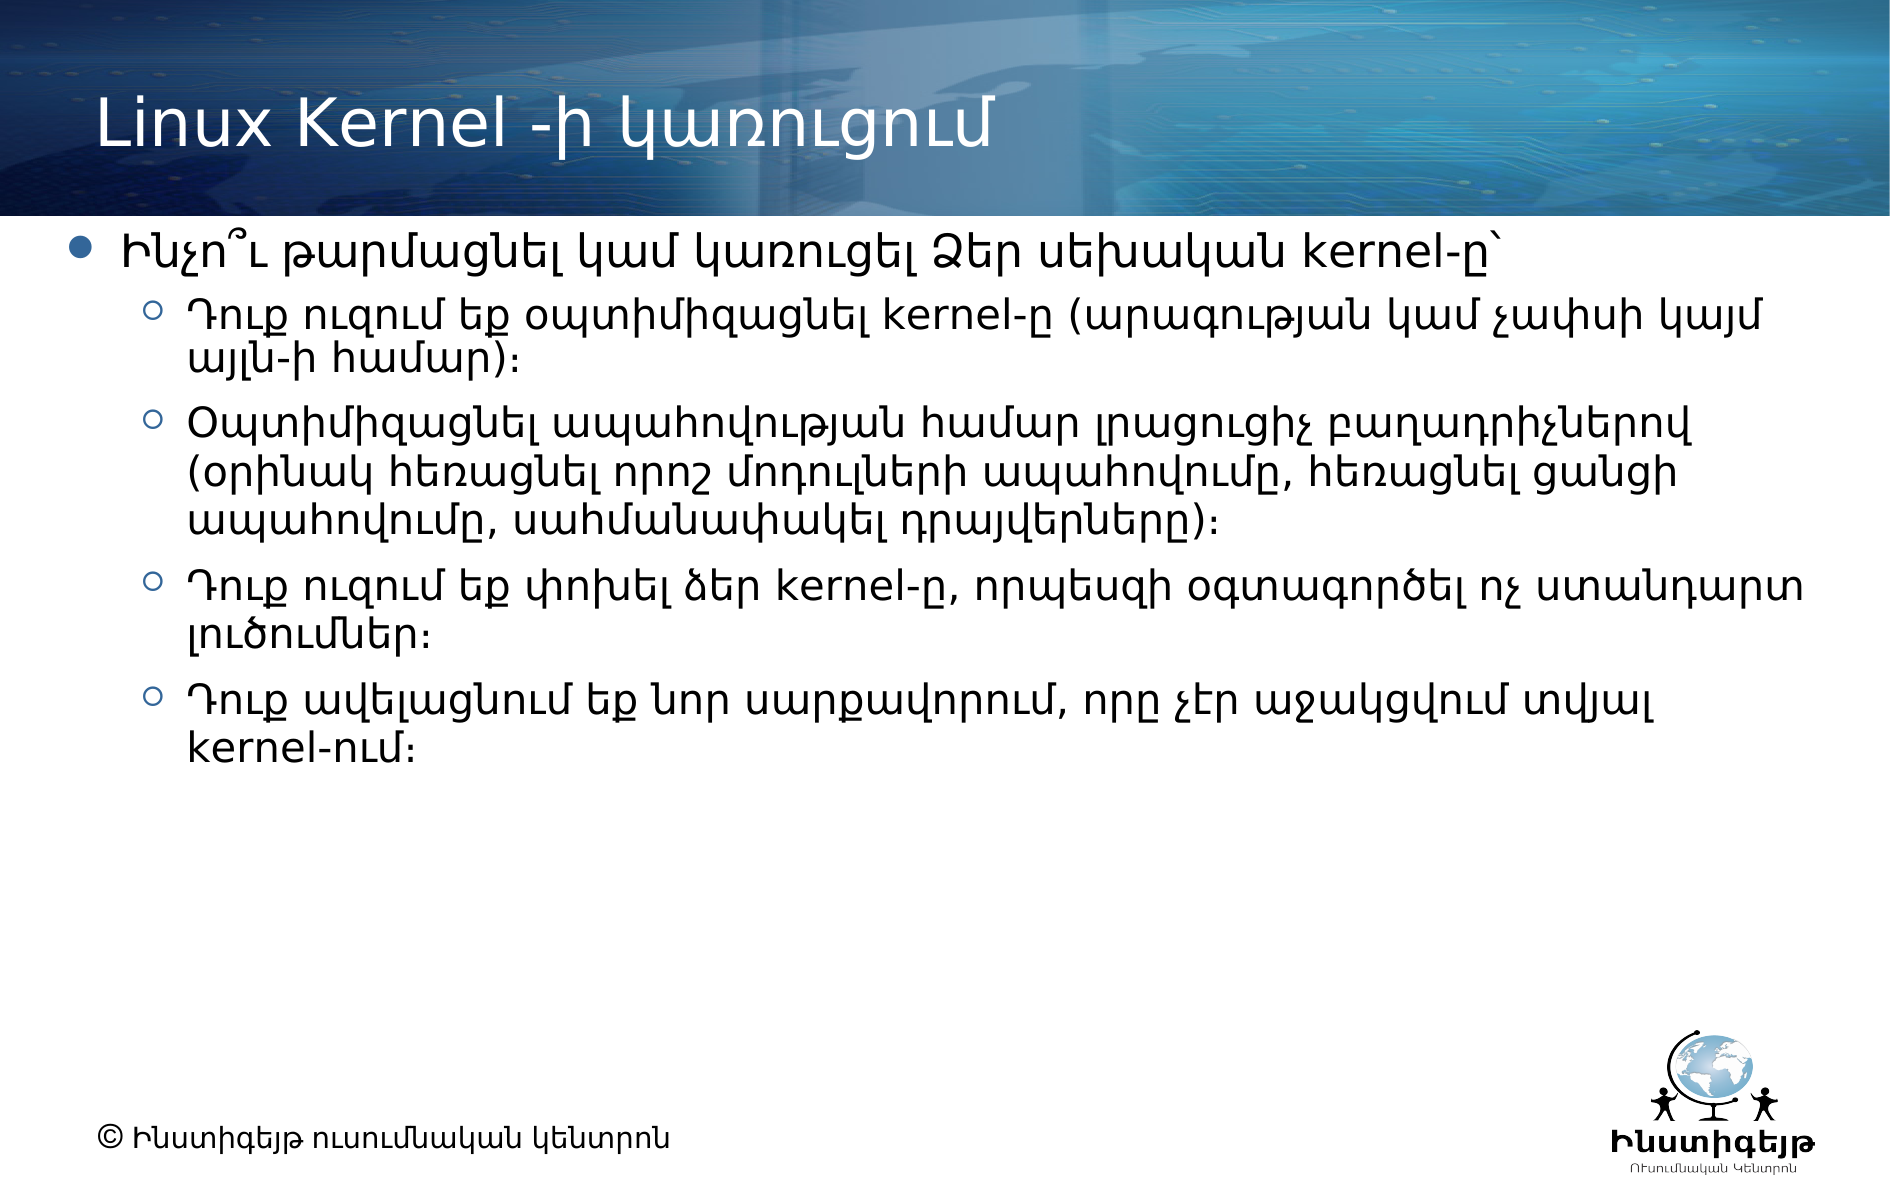

# Linux Kernel -ի կառուցում
Ինչո՞ւ թարմացնել կամ կառուցել Ձեր սեխական kernel-ը՝
Դուք ուզում եք օպտիմիզացնել kernel-ը (արագության կամ չափսի կայմ այլն-ի համար)։
Օպտիմիզացնել ապահովության համար լրացուցիչ բաղադրիչներով
(օրինակ հեռացնել որոշ մոդուլների ապահովումը, հեռացնել ցանցի ապահովումը, սահմանափակել դրայվերները)։
Դուք ուզում եք փոխել ձեր kernel-ը, որպեսզի օգտագործել ոչ ստանդարտ
լուծումներ։
Դուք ավելացնում եք նոր սարքավորում, որը չէր աջակցվում տվյալ
kernel-ում։